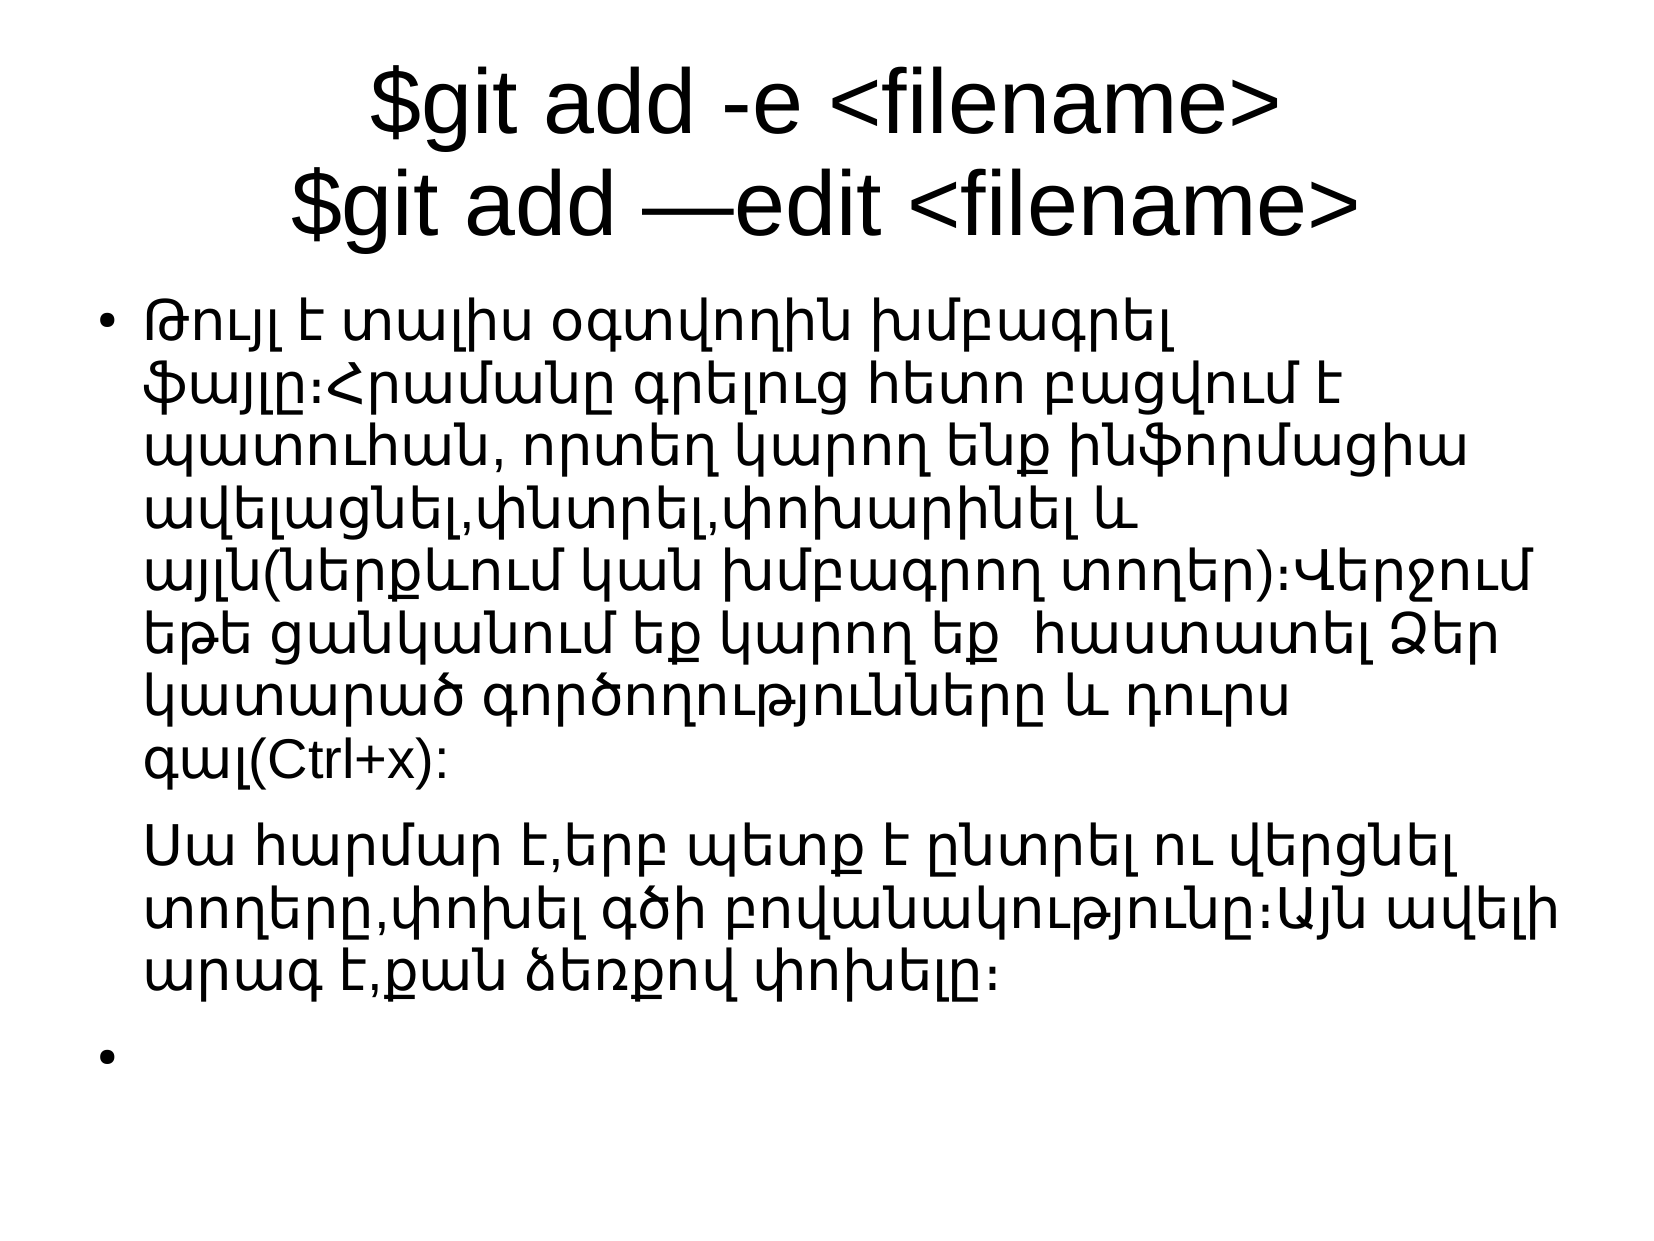

# $git add -e <filename> $git add —edit <filename>
Թույլ է տալիս օգտվողին խմբագրել ֆայլը։Հրամանը գրելուց հետո բացվում է պատուհան, որտեղ կարող ենք ինֆորմացիա ավելացնել,փնտրել,փոխարինել և այլն(ներքևում կան խմբագրող տողեր)։Վերջում եթե ցանկանում եք կարող եք հաստատել Ձեր կատարած գործողությունները և դուրս գալ(Ctrl+x):
Սա հարմար է,երբ պետք է ընտրել ու վերցնել տողերը,փոխել գծի բովանակությունը։Այն ավելի արագ է,քան ձեռքով փոխելը։